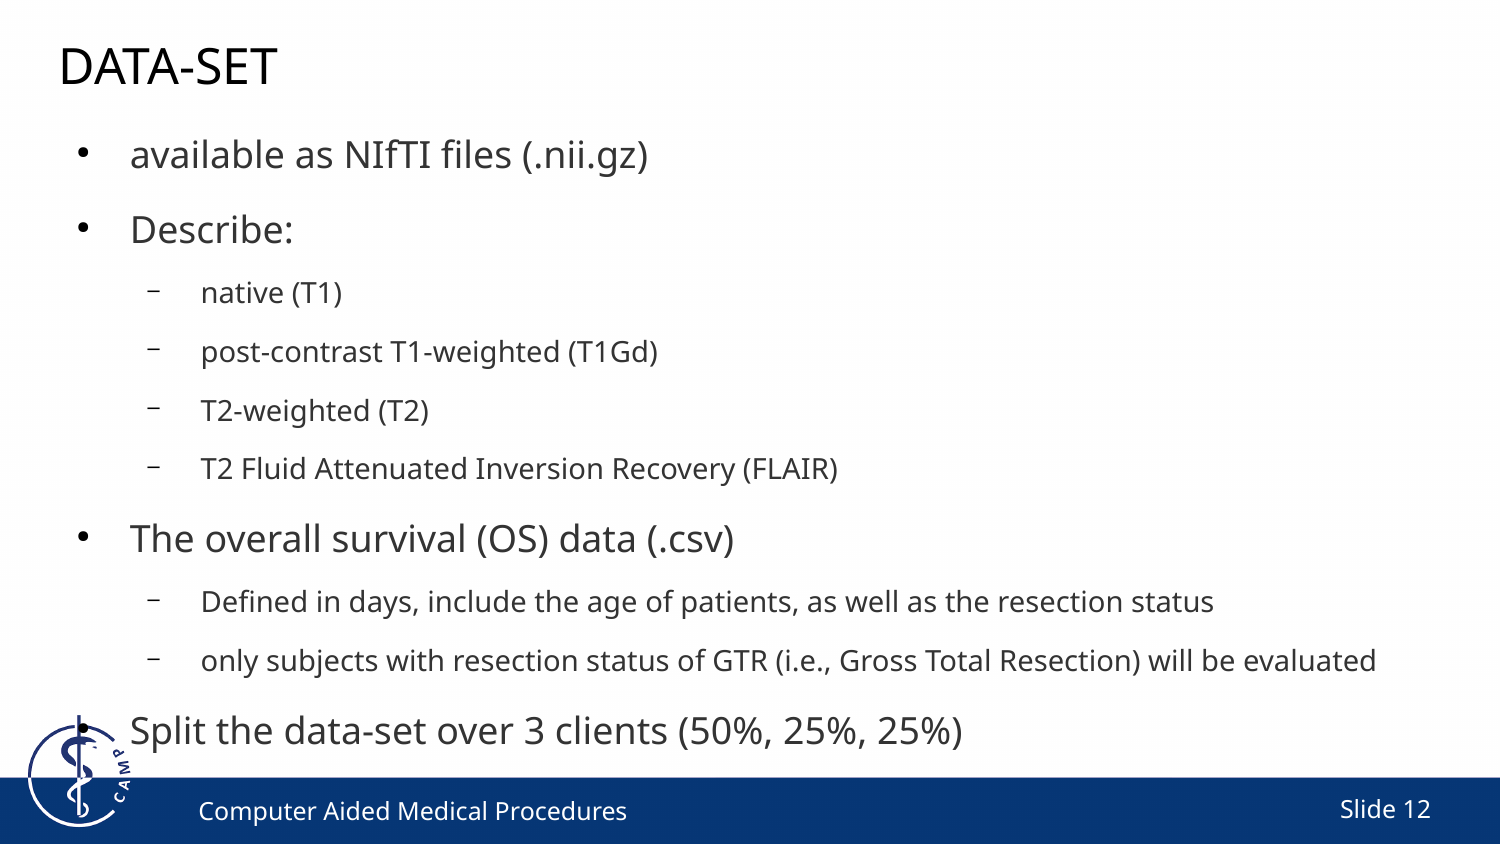

# DATA-SET
available as NIfTI files (.nii.gz)
Describe:
native (T1)
post-contrast T1-weighted (T1Gd)
T2-weighted (T2)
T2 Fluid Attenuated Inversion Recovery (FLAIR)
The overall survival (OS) data (.csv)
Defined in days, include the age of patients, as well as the resection status
only subjects with resection status of GTR (i.e., Gross Total Resection) will be evaluated
Split the data-set over 3 clients (50%, 25%, 25%)
Computer Aided Medical Procedures
Slide